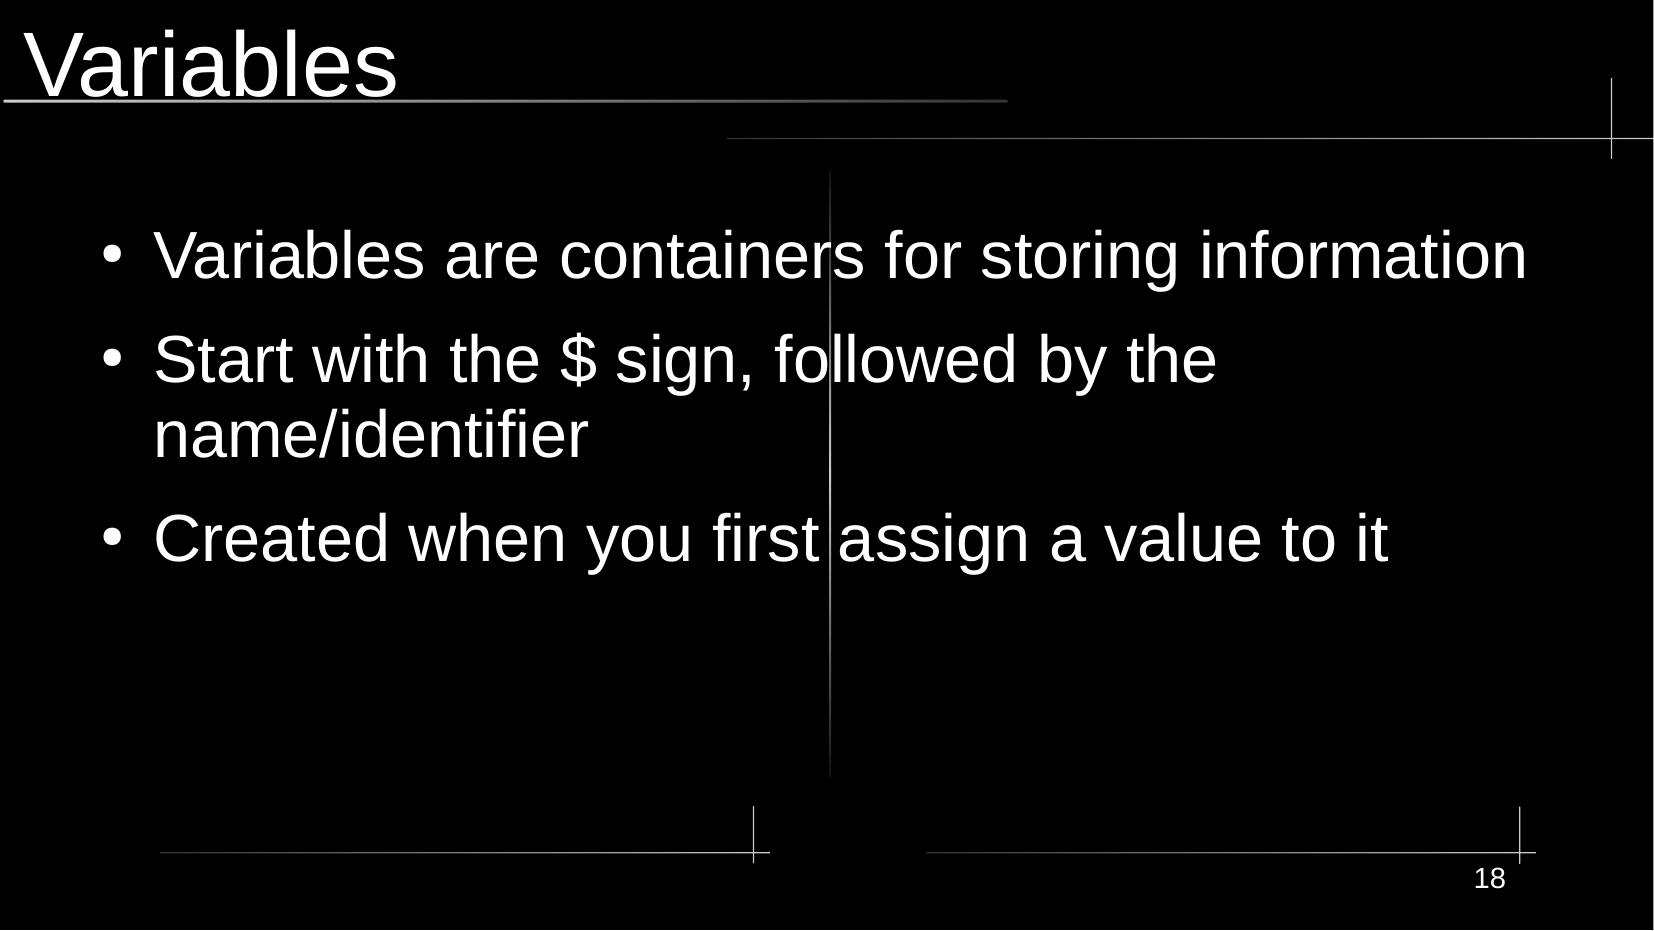

# Variables
Variables are containers for storing information
Start with the $ sign, followed by the name/identifier
Created when you first assign a value to it
18